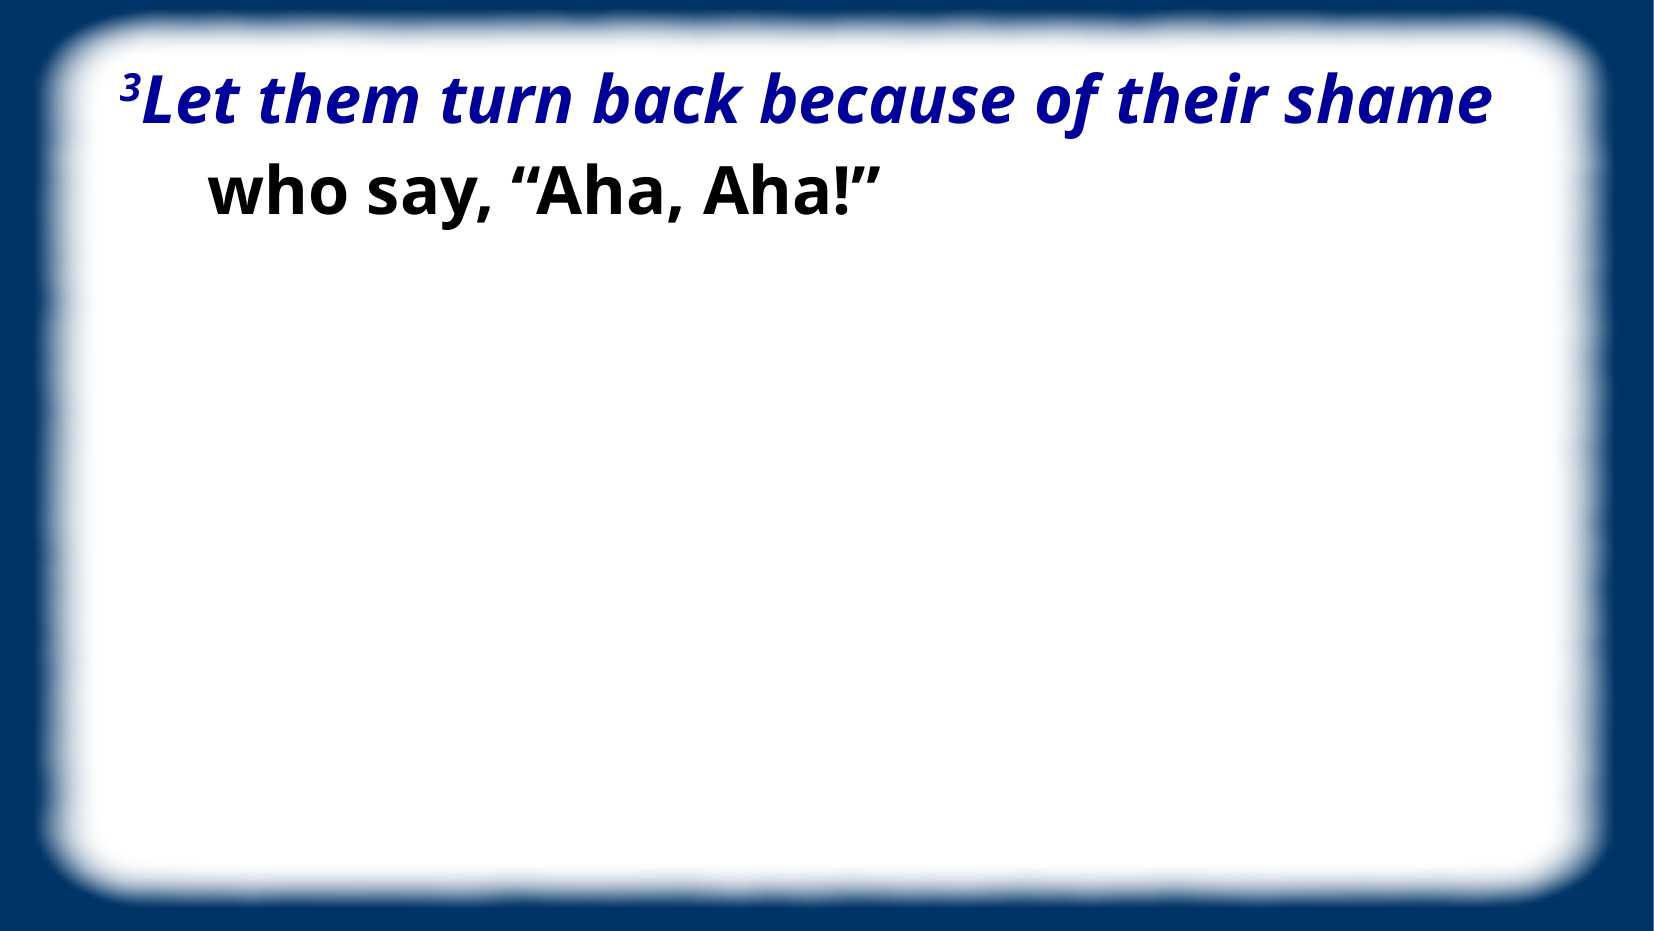

3Let them turn back because of their shame
 who say, “Aha, Aha!”